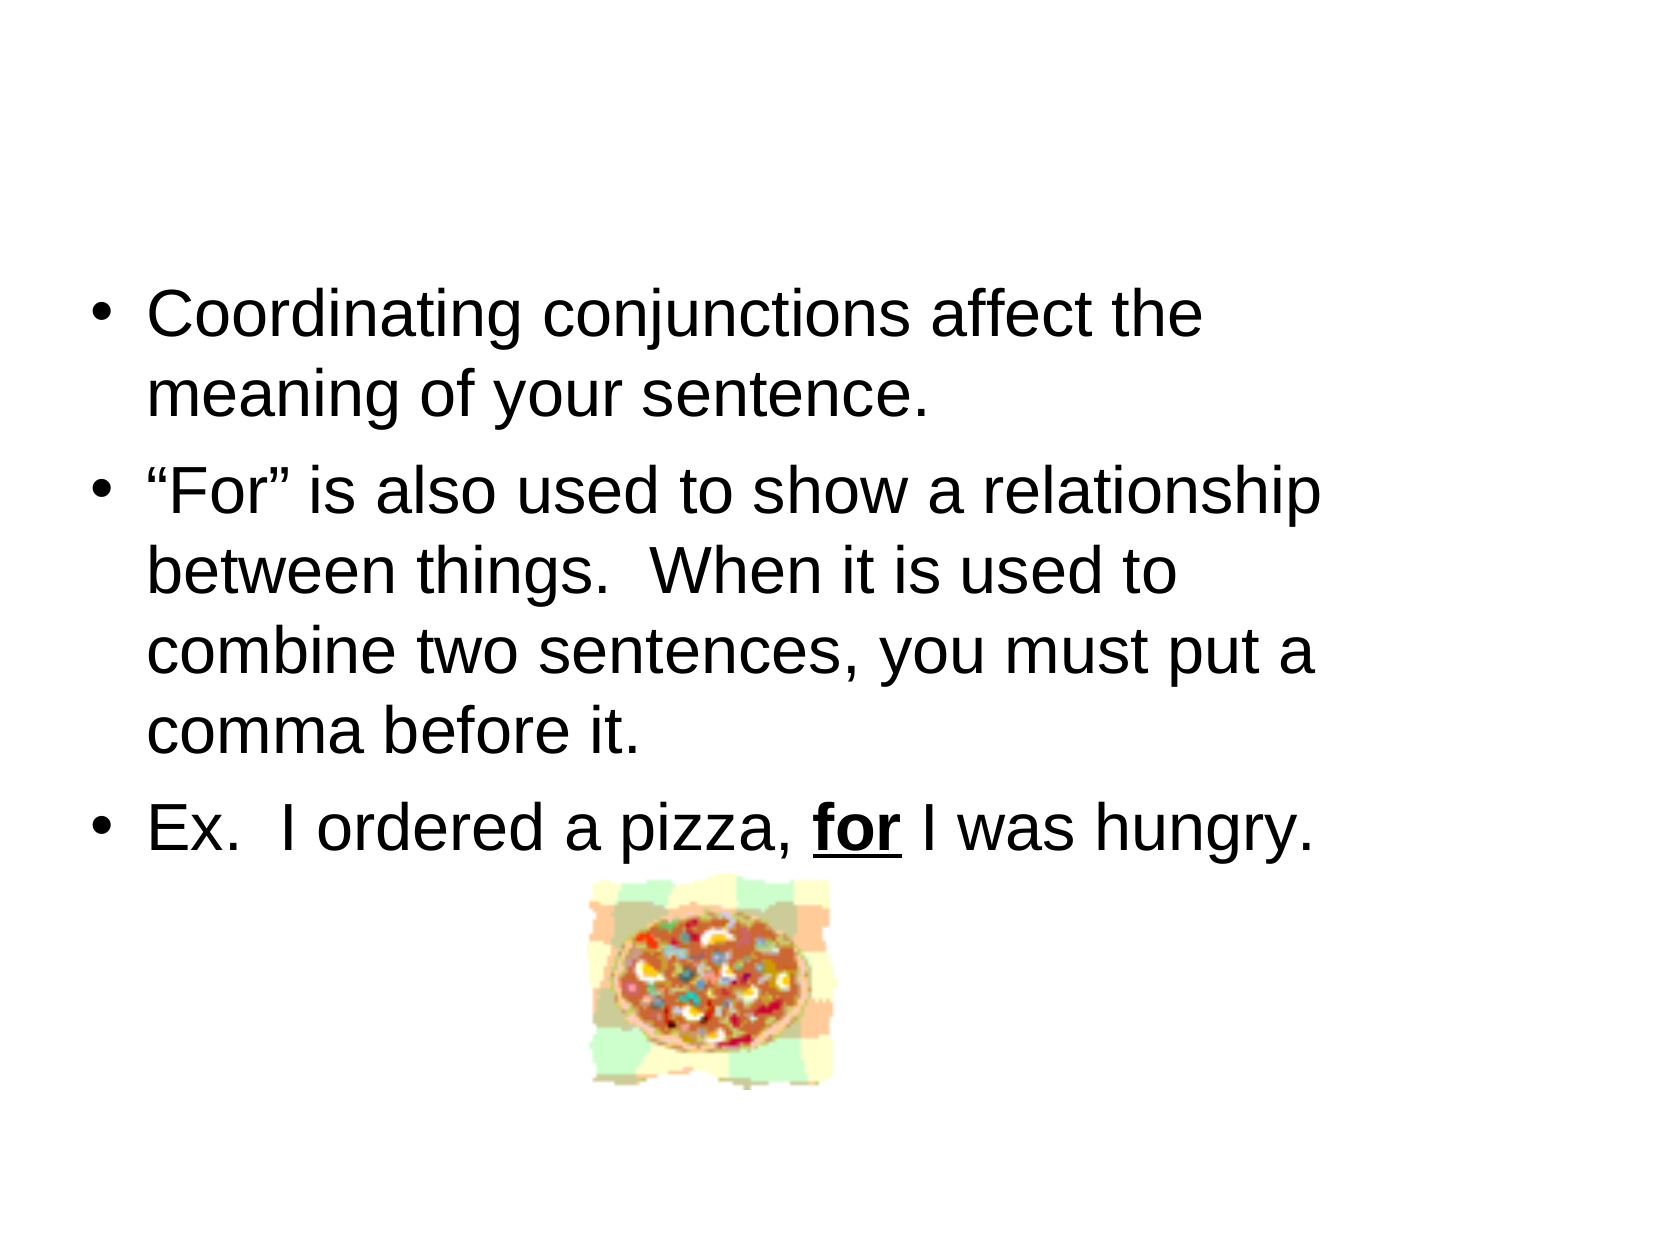

# Types of Conjunctions
Coordinating conjunctions affect the meaning of your sentence.
“For” is also used to show a relationship between things. When it is used to combine two sentences, you must put a comma before it.
Ex. I ordered a pizza, for I was hungry.